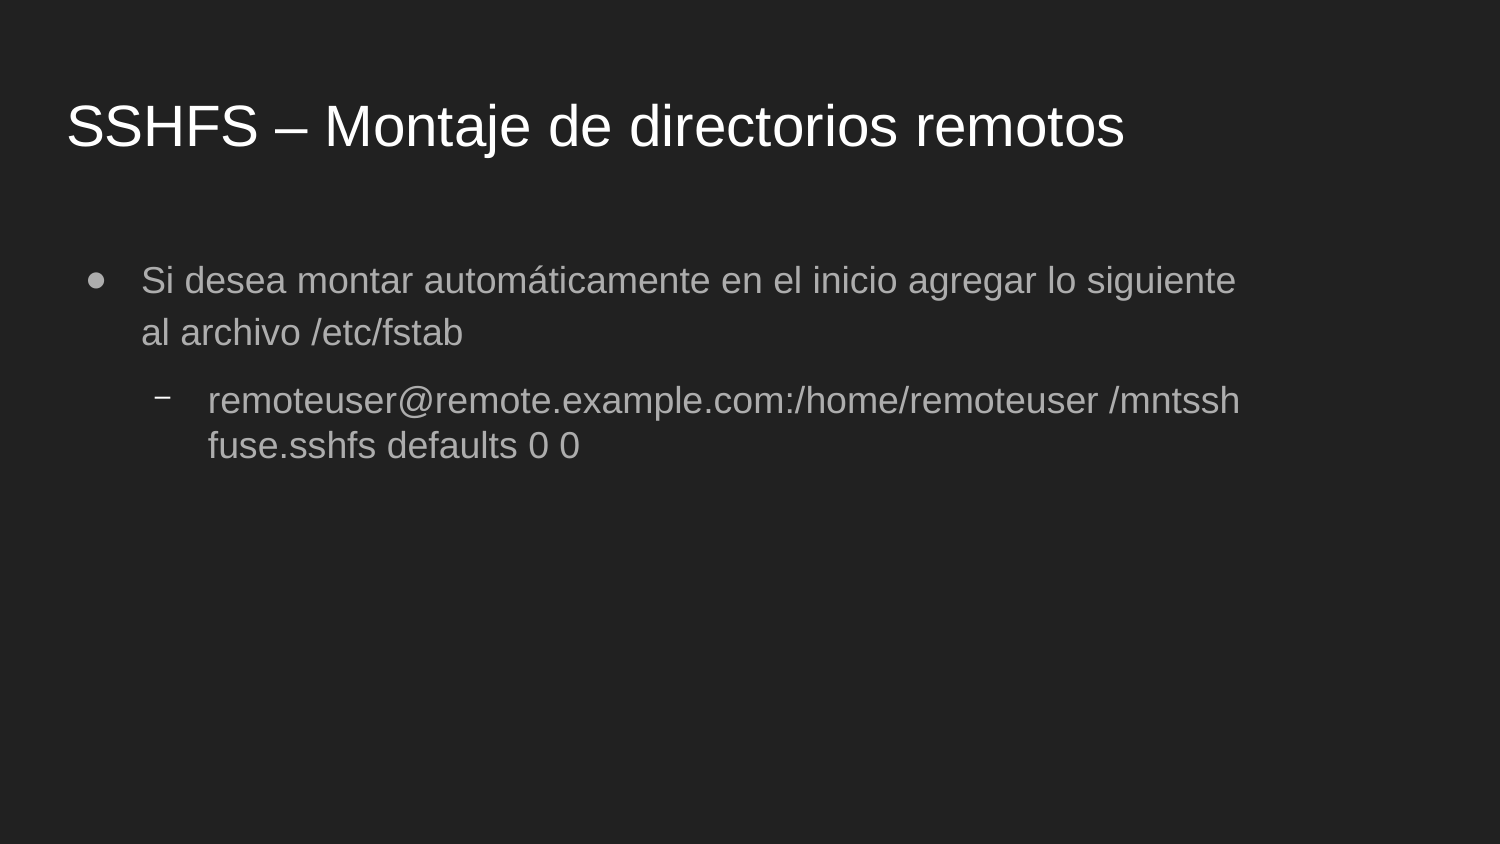

# SSHFS – Montaje de directorios remotos
Si desea montar automáticamente en el inicio agregar lo siguiente al archivo /etc/fstab
remoteuser@remote.example.com:/home/remoteuser /mntssh fuse.sshfs defaults 0 0